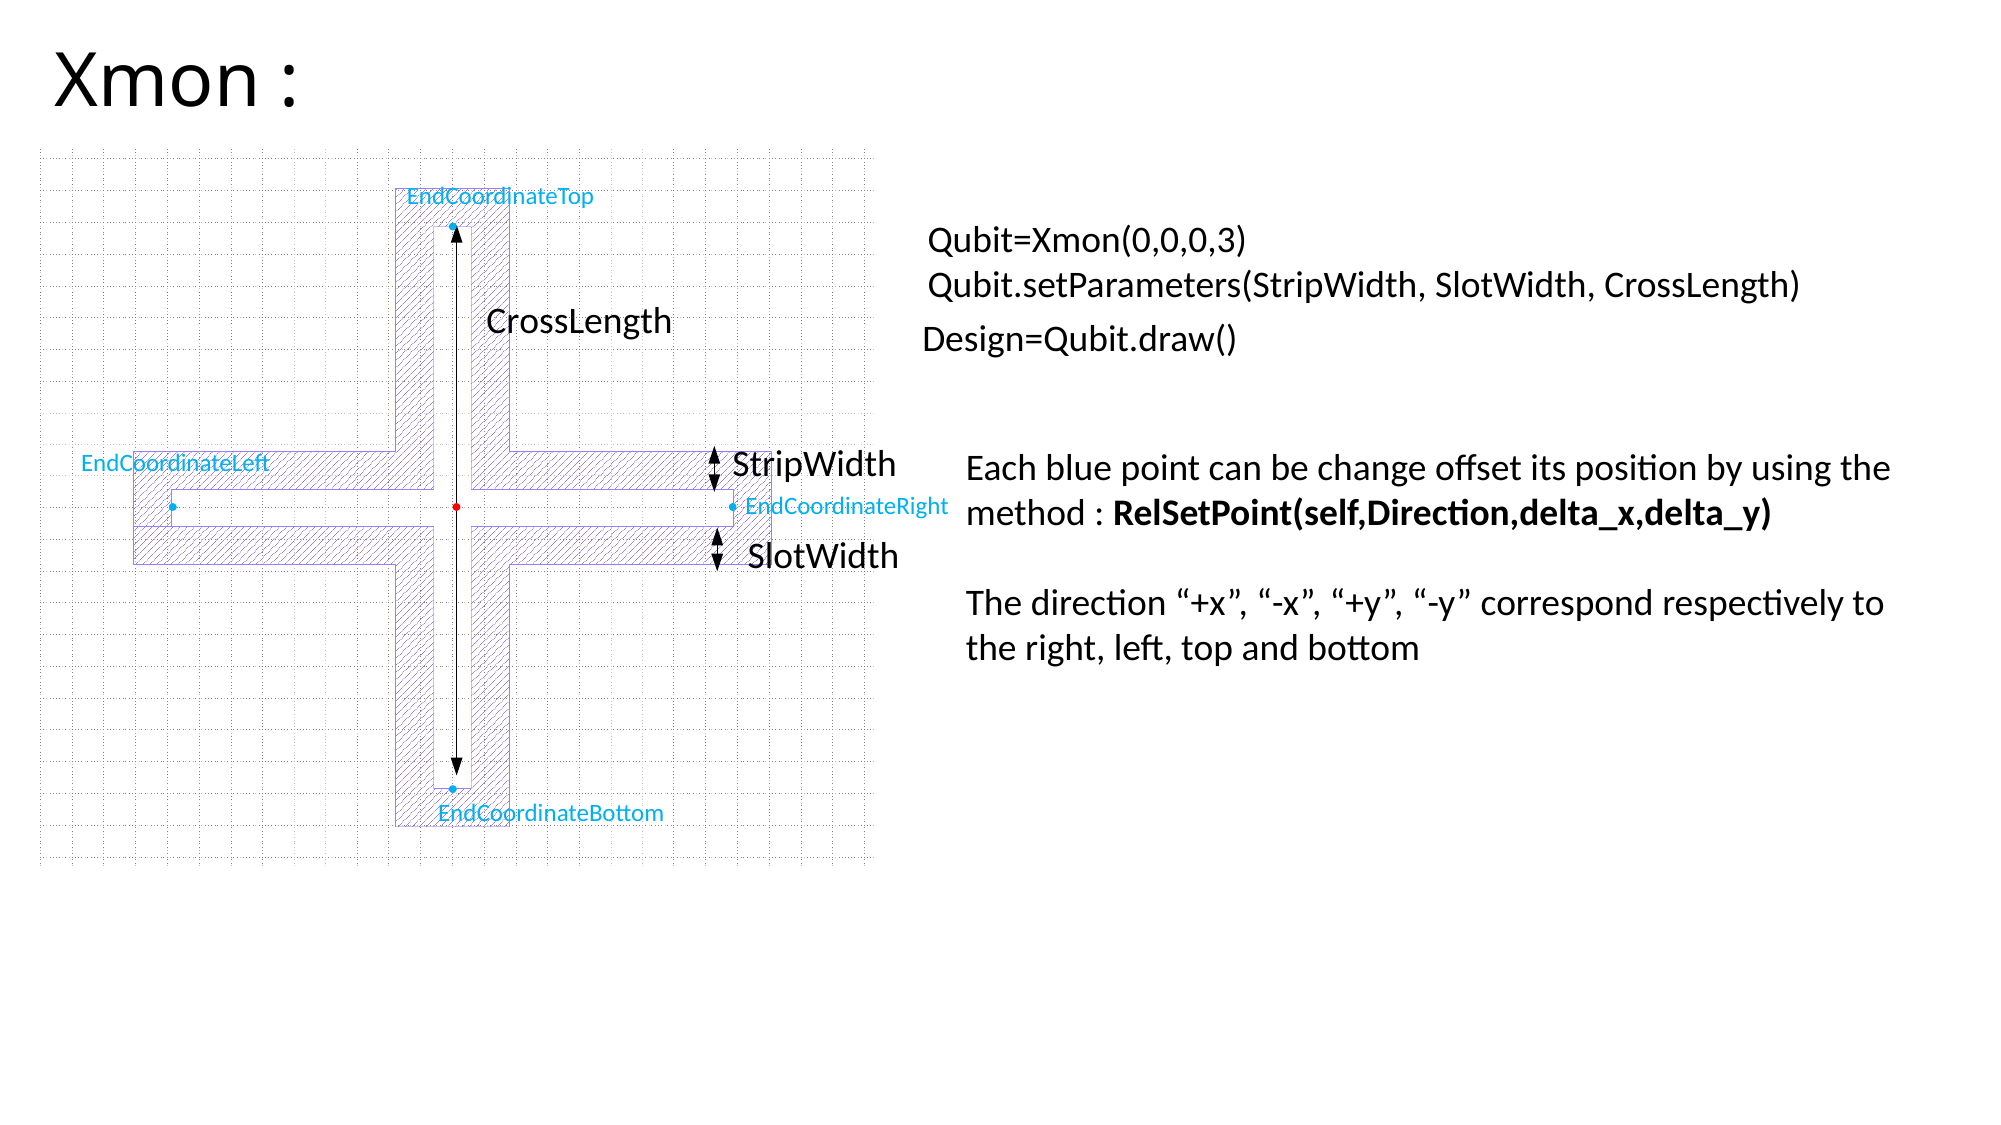

# Xmon :
EndCoordinateTop
Qubit=Xmon(0,0,0,3)
Qubit.setParameters(StripWidth, SlotWidth, CrossLength)
CrossLength
Design=Qubit.draw()
StripWidth
Each blue point can be change offset its position by using the method : RelSetPoint(self,Direction,delta_x,delta_y)
The direction “+x”, “-x”, “+y”, “-y” correspond respectively to the right, left, top and bottom
EndCoordinateLeft
EndCoordinateRight
SlotWidth
EndCoordinateBottom